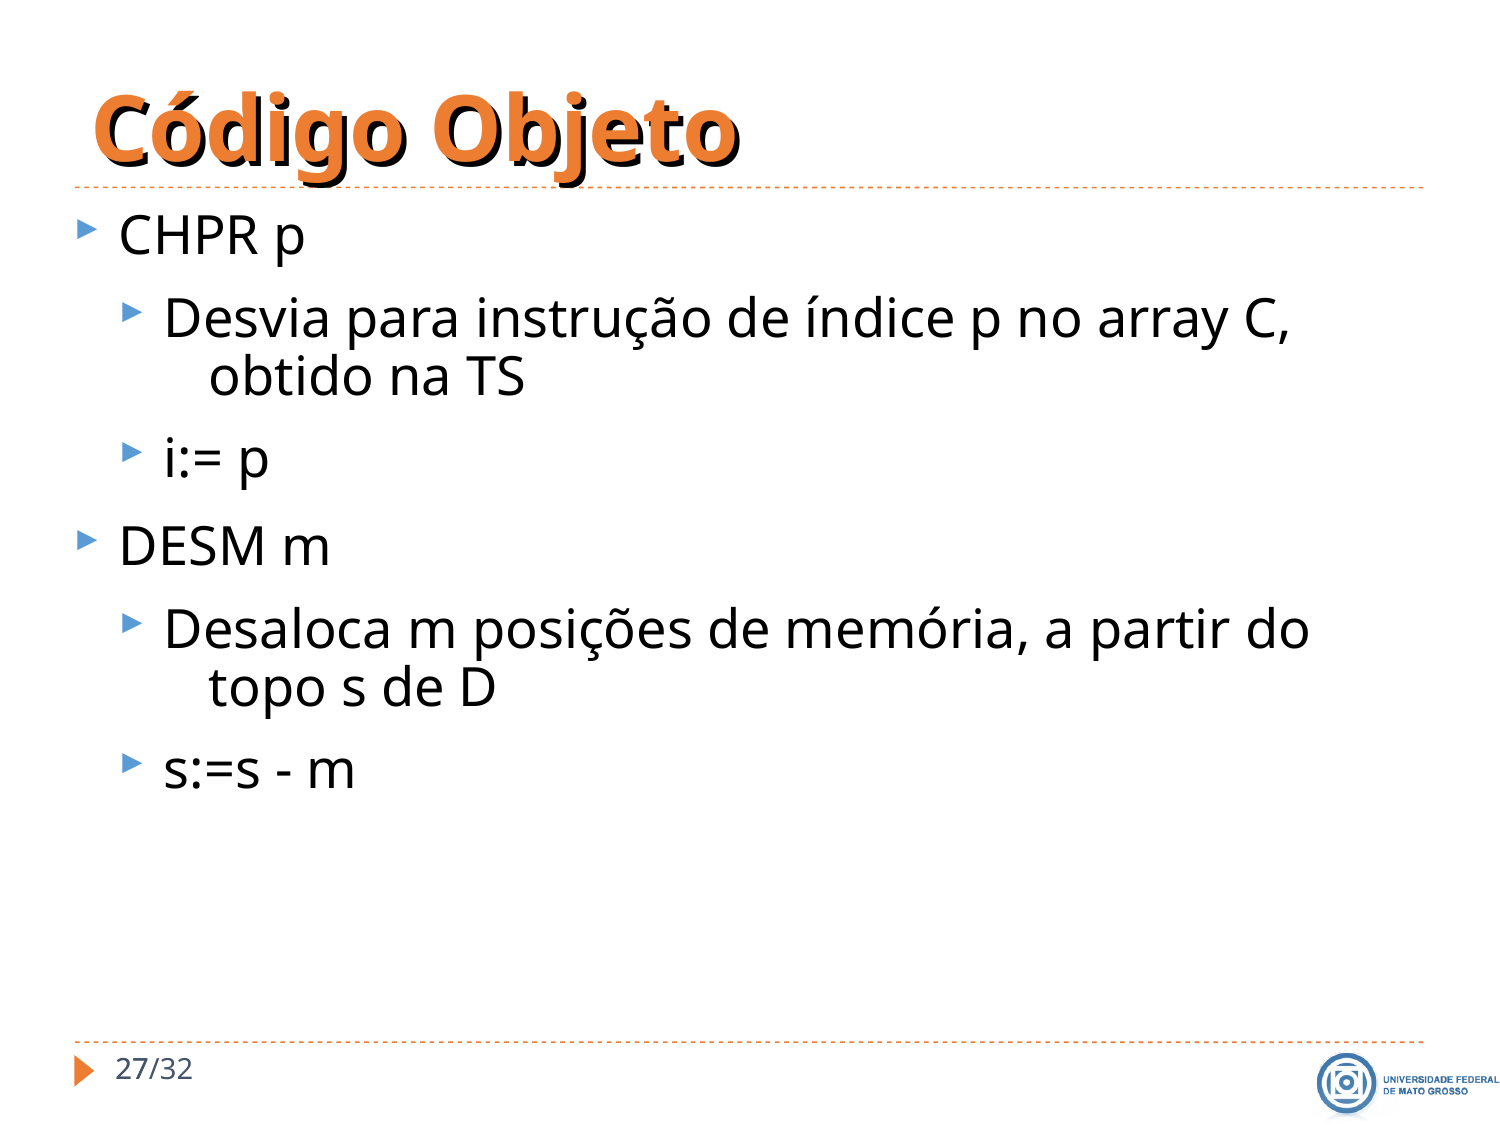

# Código Objeto
CHPR p
Desvia para instrução de índice p no array C, obtido na TS
i:= p
DESM m
Desaloca m posições de memória, a partir do topo s de D
s:=s - m
27